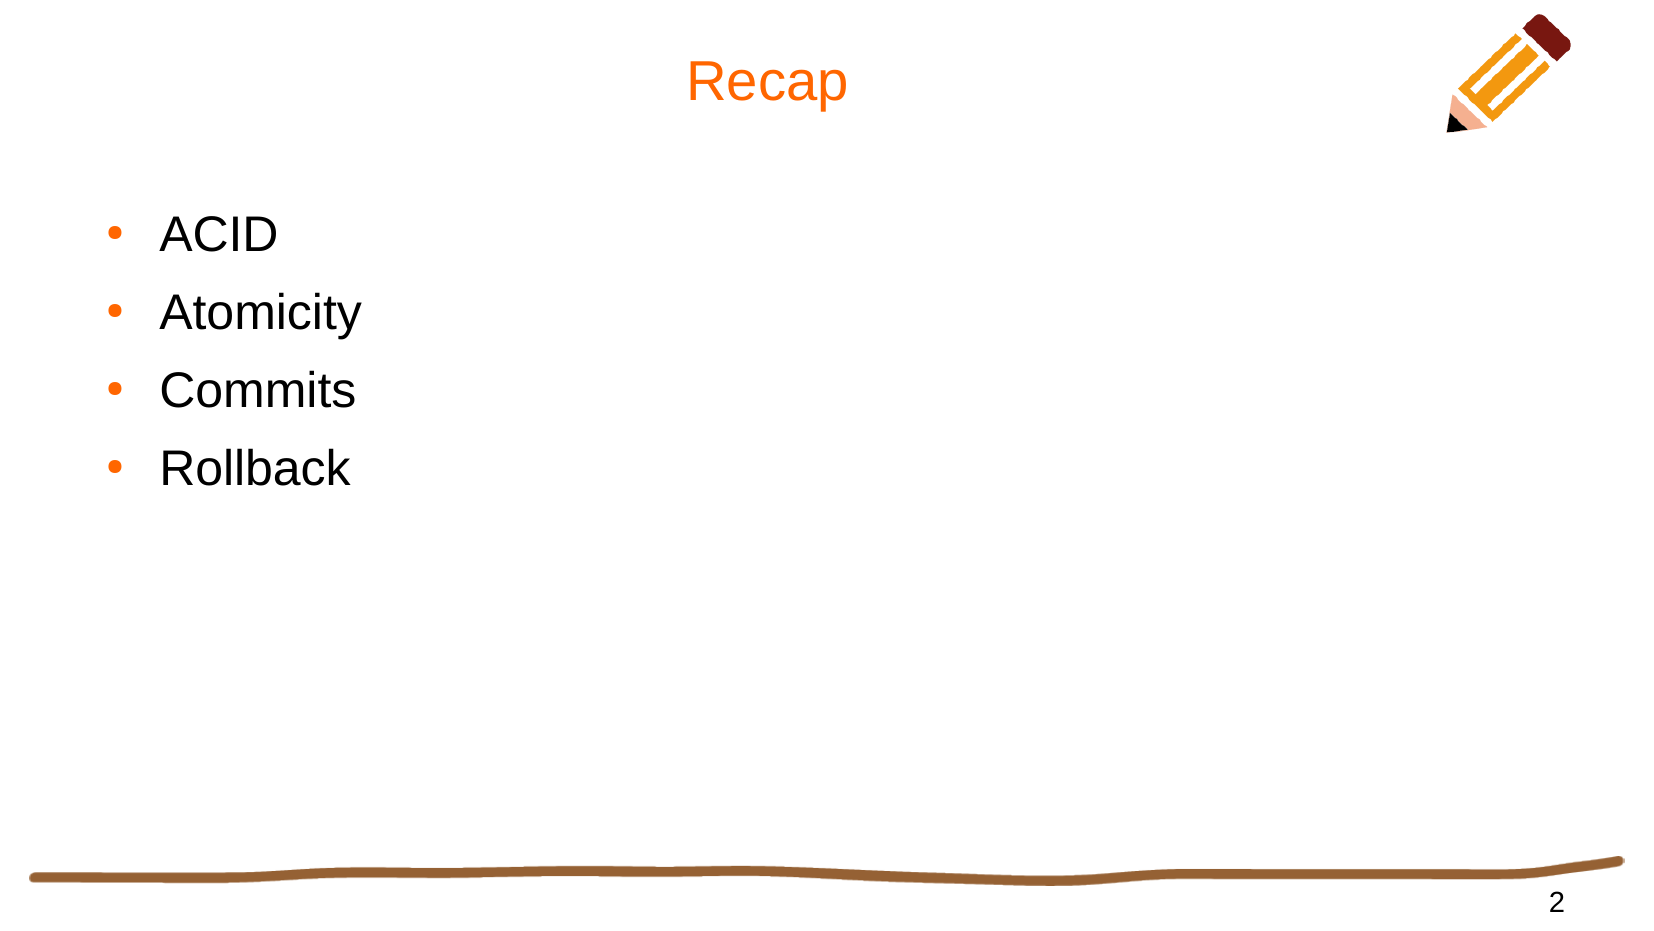

# Recap
ACID
Atomicity
Commits
Rollback
2